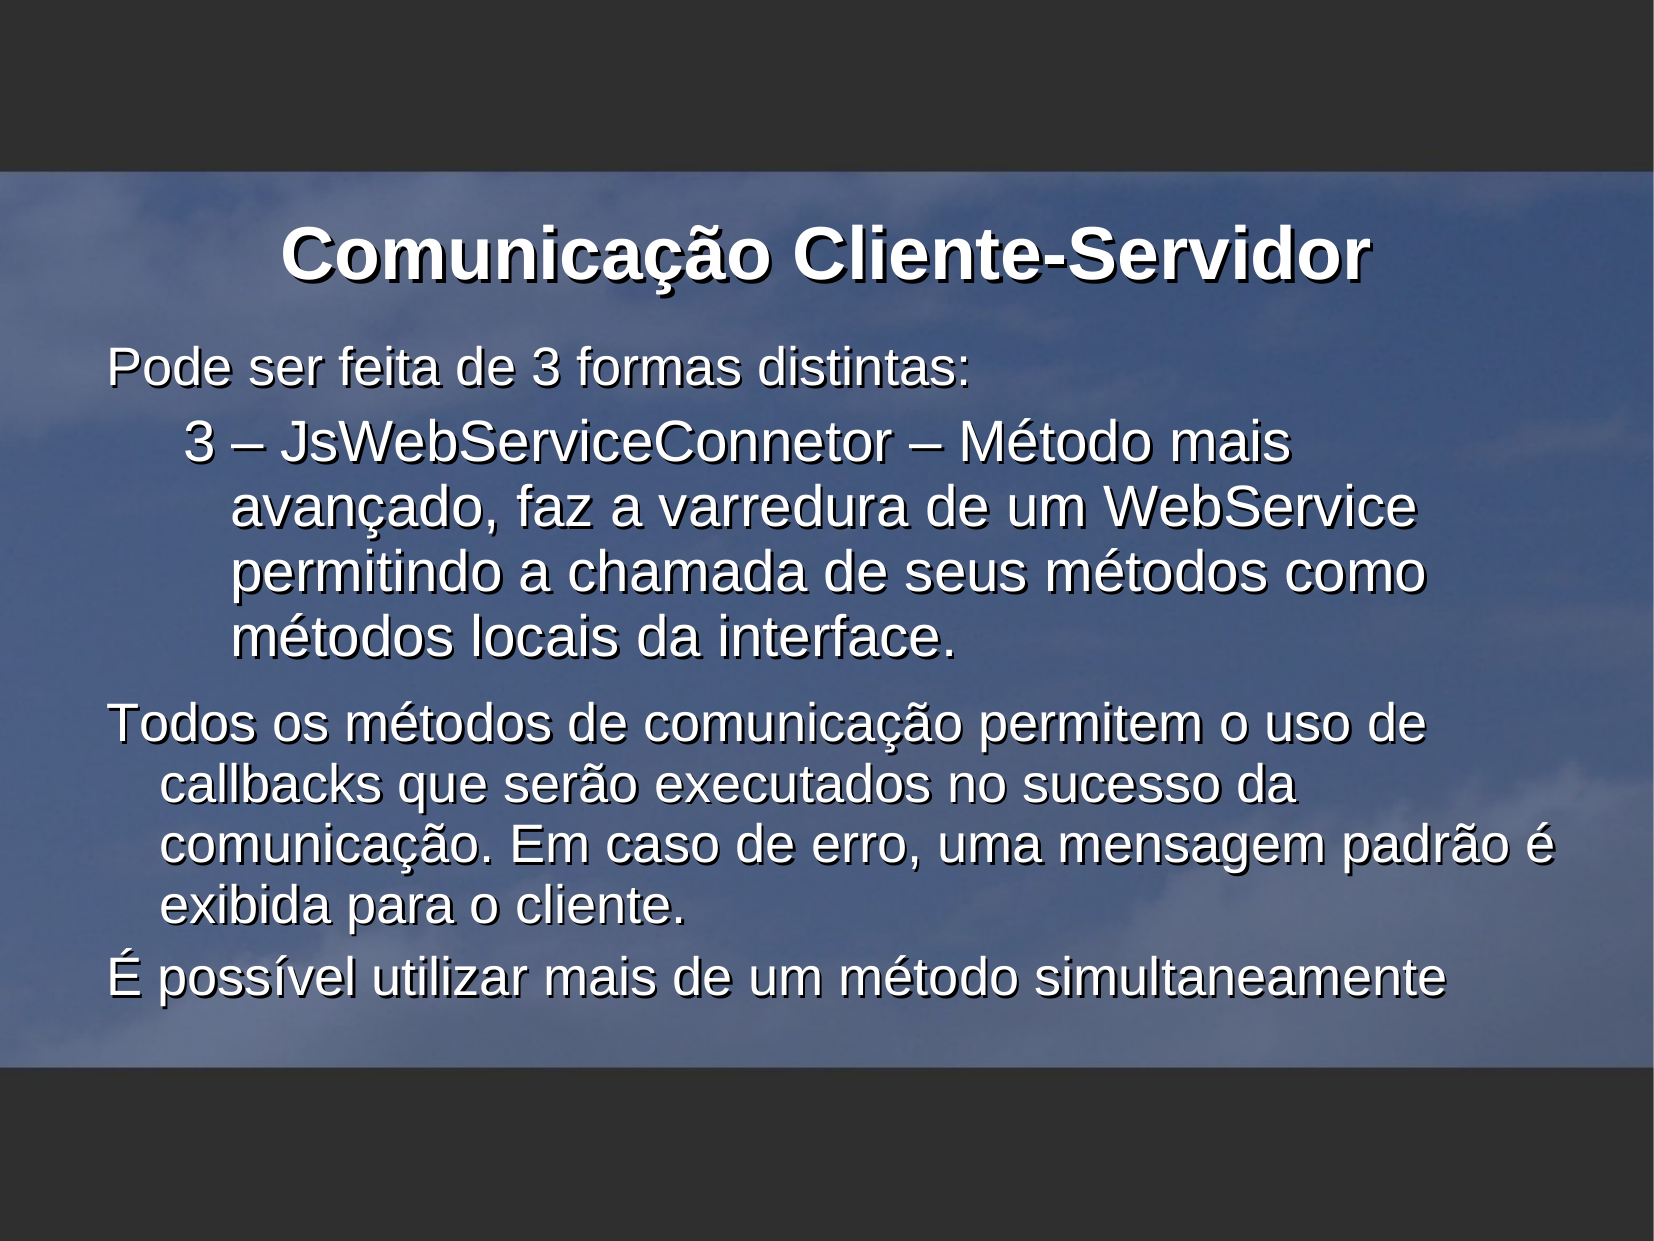

# Comunicação Cliente-Servidor
Pode ser feita de 3 formas distintas:
3 – JsWebServiceConnetor – Método mais avançado, faz a varredura de um WebService permitindo a chamada de seus métodos como métodos locais da interface.
Todos os métodos de comunicação permitem o uso de callbacks que serão executados no sucesso da comunicação. Em caso de erro, uma mensagem padrão é exibida para o cliente.
É possível utilizar mais de um método simultaneamente